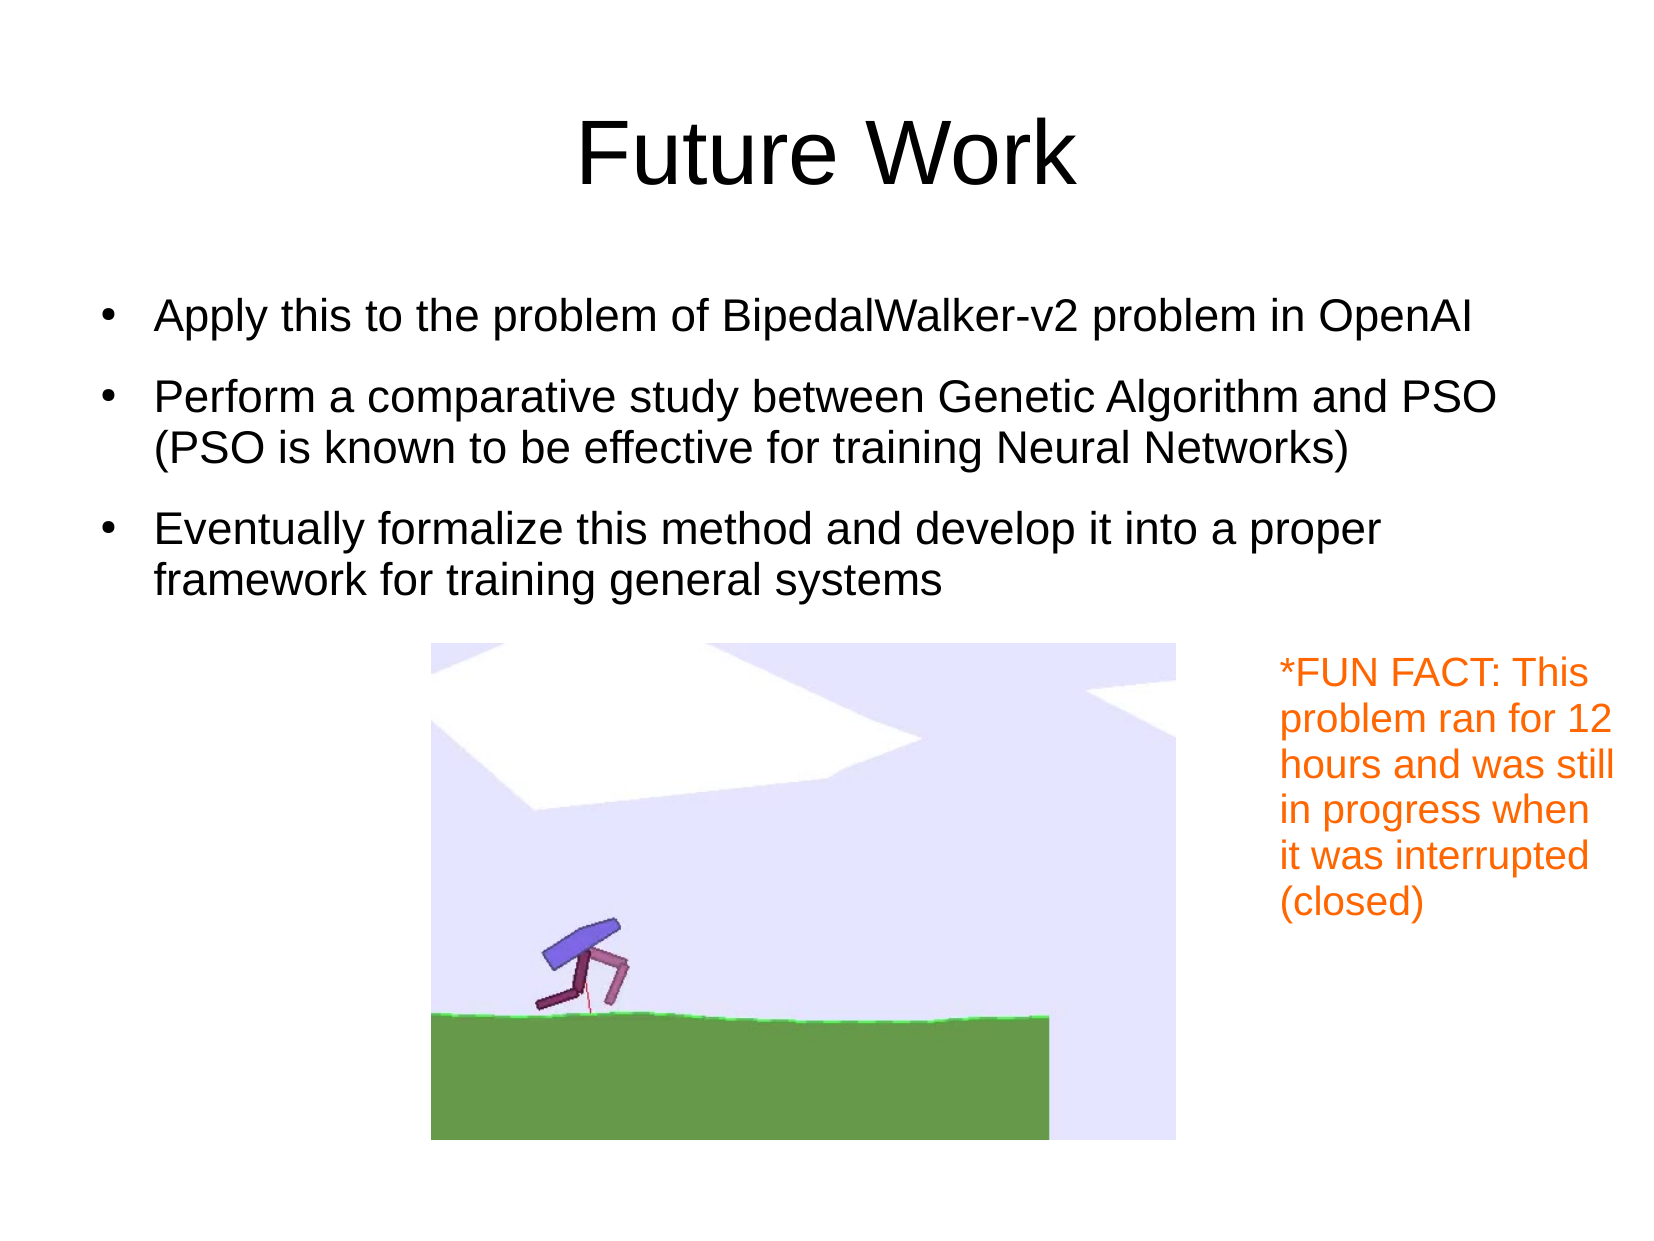

# Future Work
Apply this to the problem of BipedalWalker-v2 problem in OpenAI
Perform a comparative study between Genetic Algorithm and PSO (PSO is known to be effective for training Neural Networks)
Eventually formalize this method and develop it into a proper framework for training general systems
*FUN FACT: This problem ran for 12 hours and was still in progress when it was interrupted (closed)